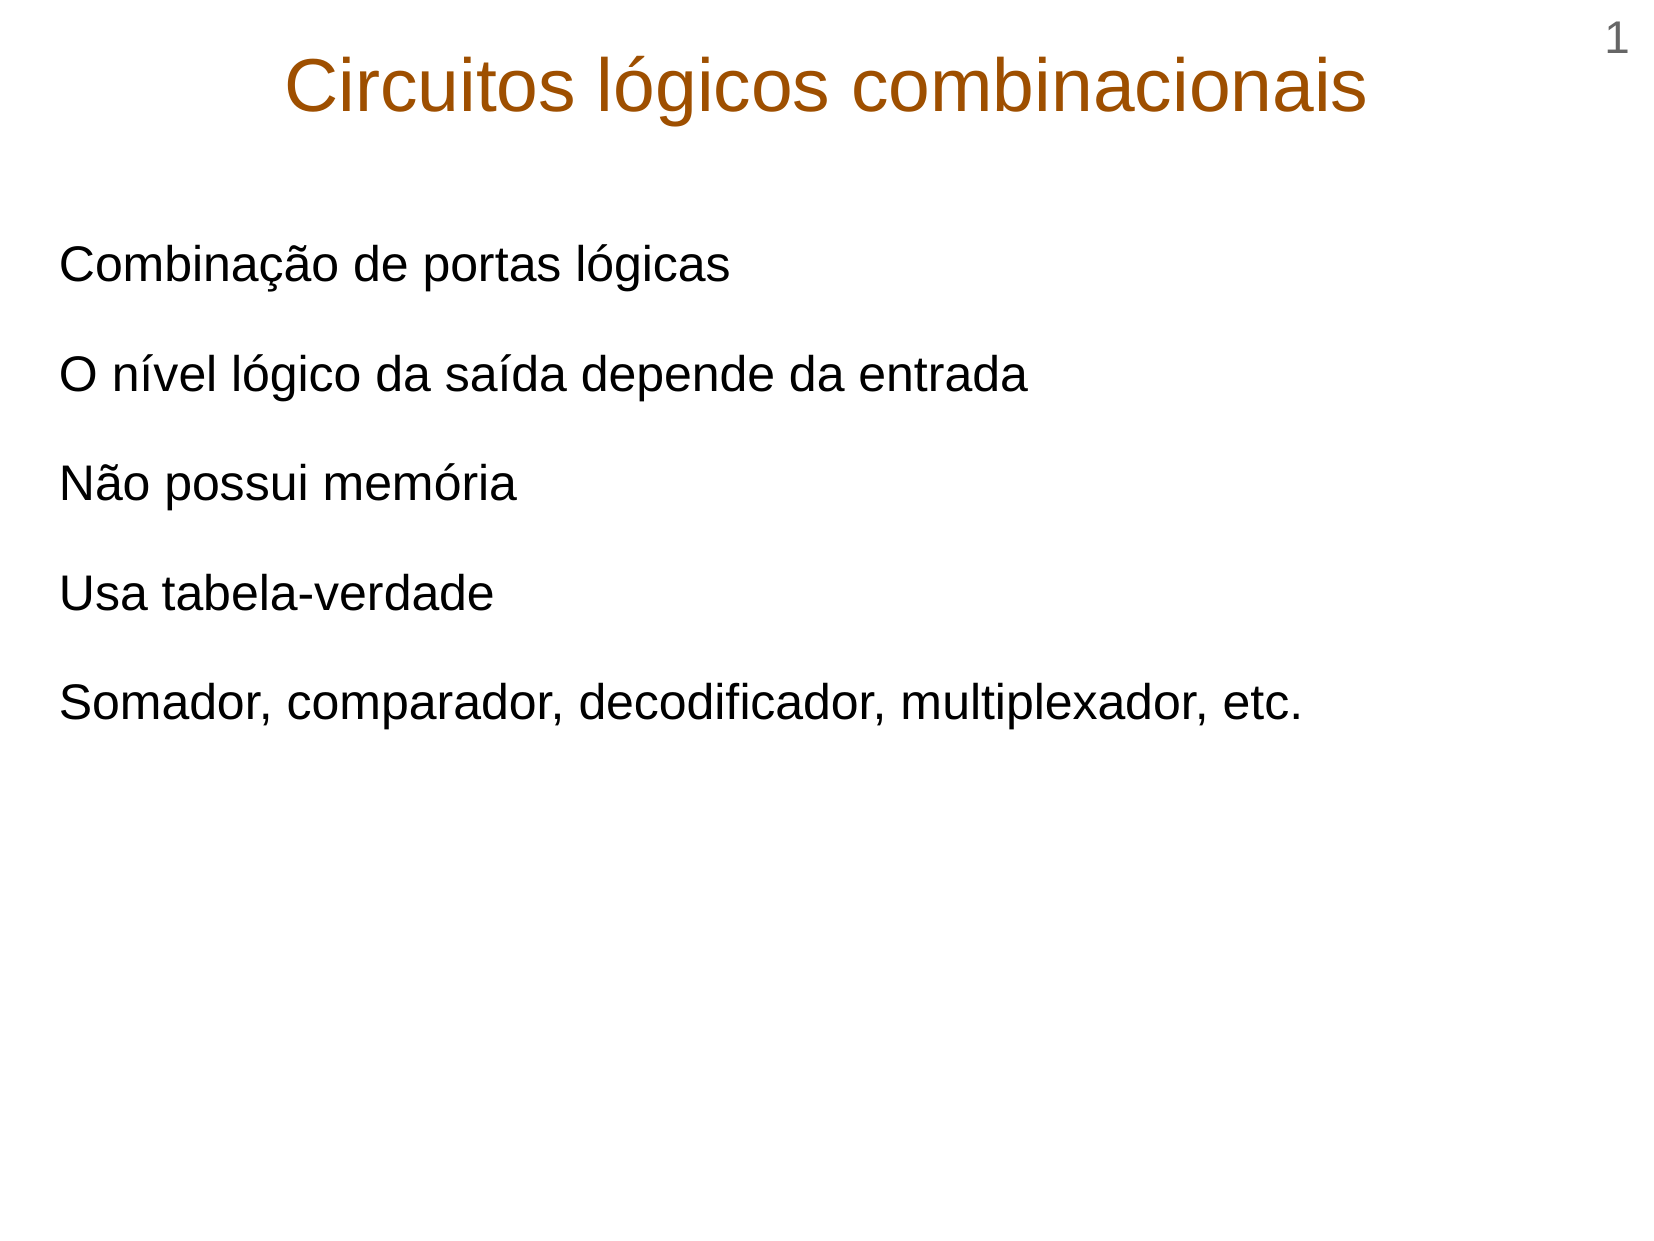

1
# Circuitos lógicos combinacionais
Combinação de portas lógicas
O nível lógico da saída depende da entrada
Não possui memória
Usa tabela-verdade
Somador, comparador, decodificador, multiplexador, etc.